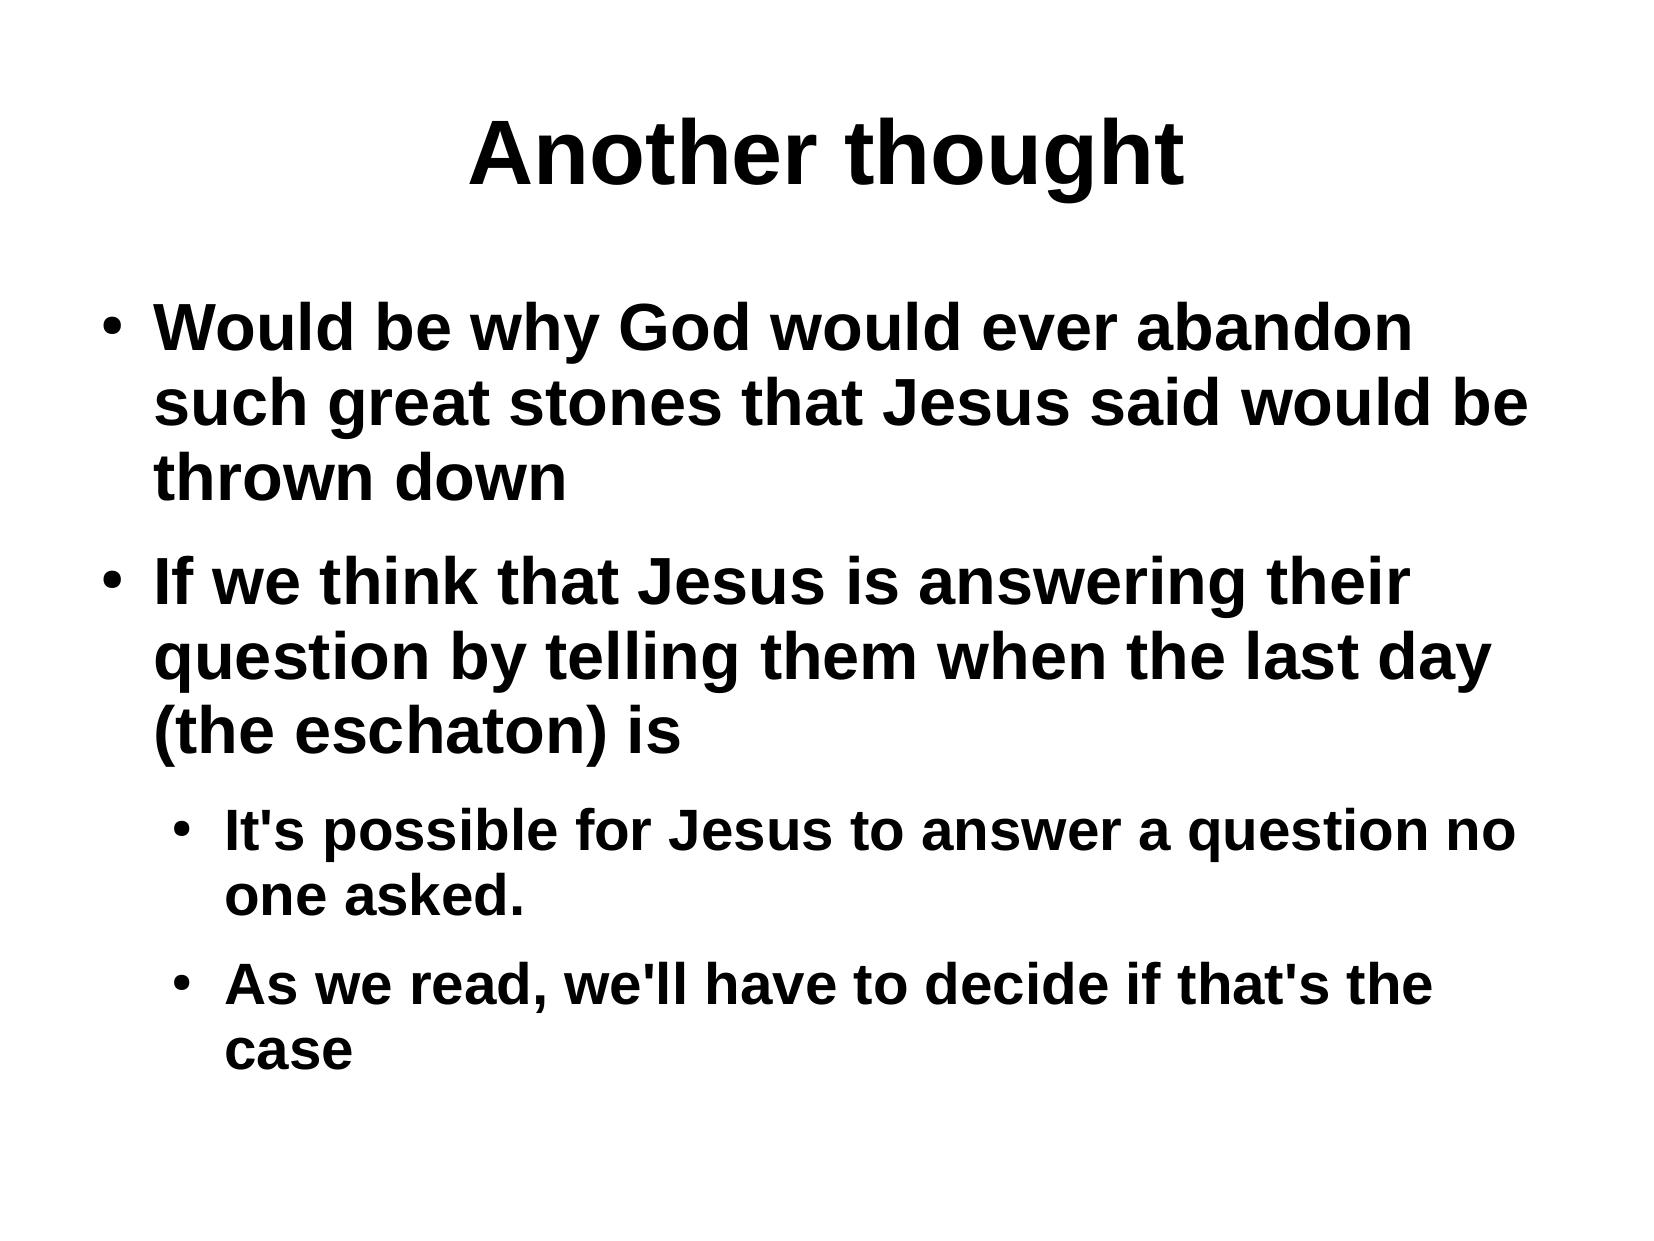

# Another thought
Would be why God would ever abandon such great stones that Jesus said would be thrown down
If we think that Jesus is answering their question by telling them when the last day (the eschaton) is
It's possible for Jesus to answer a question no one asked.
As we read, we'll have to decide if that's the case